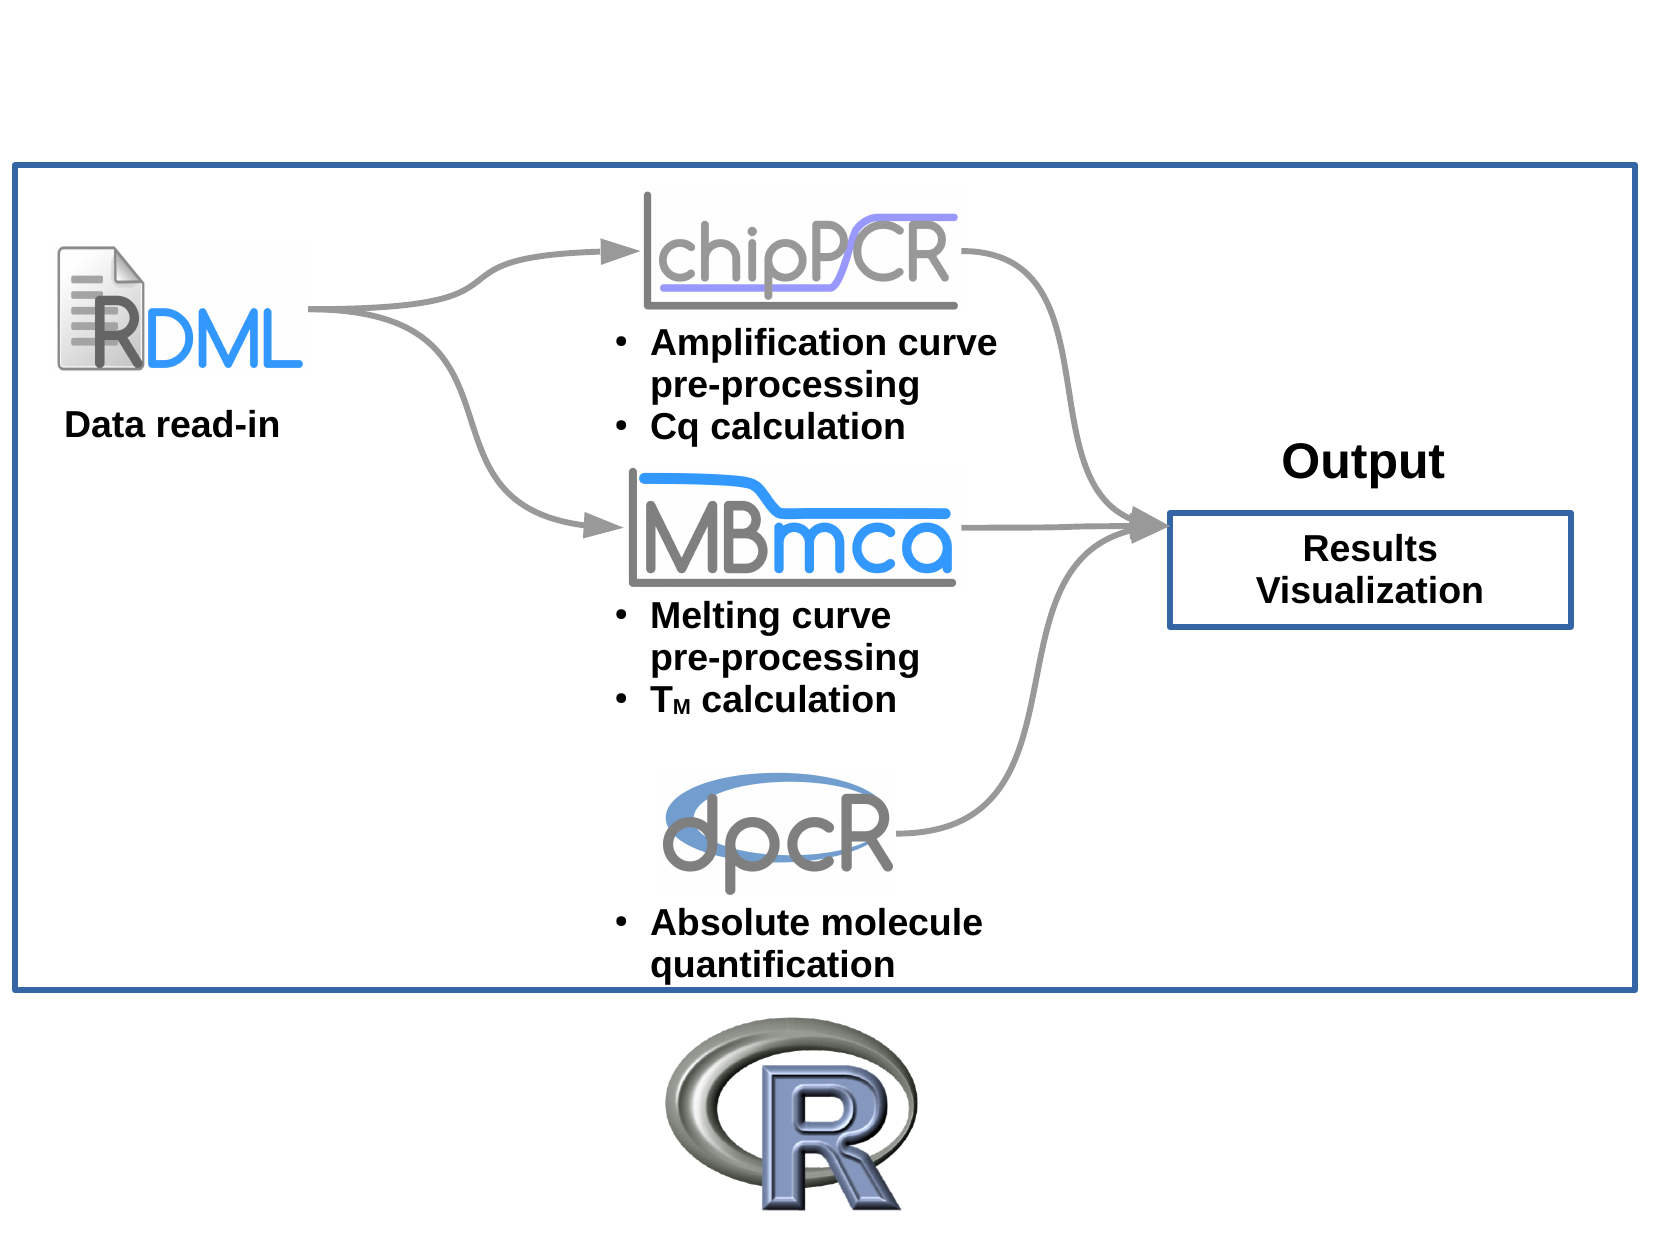

Data read-in
Amplification curve pre-processing
Cq calculation
Output
Results
Visualization
Melting curve pre-processing
TM calculation
Absolute molecule quantification